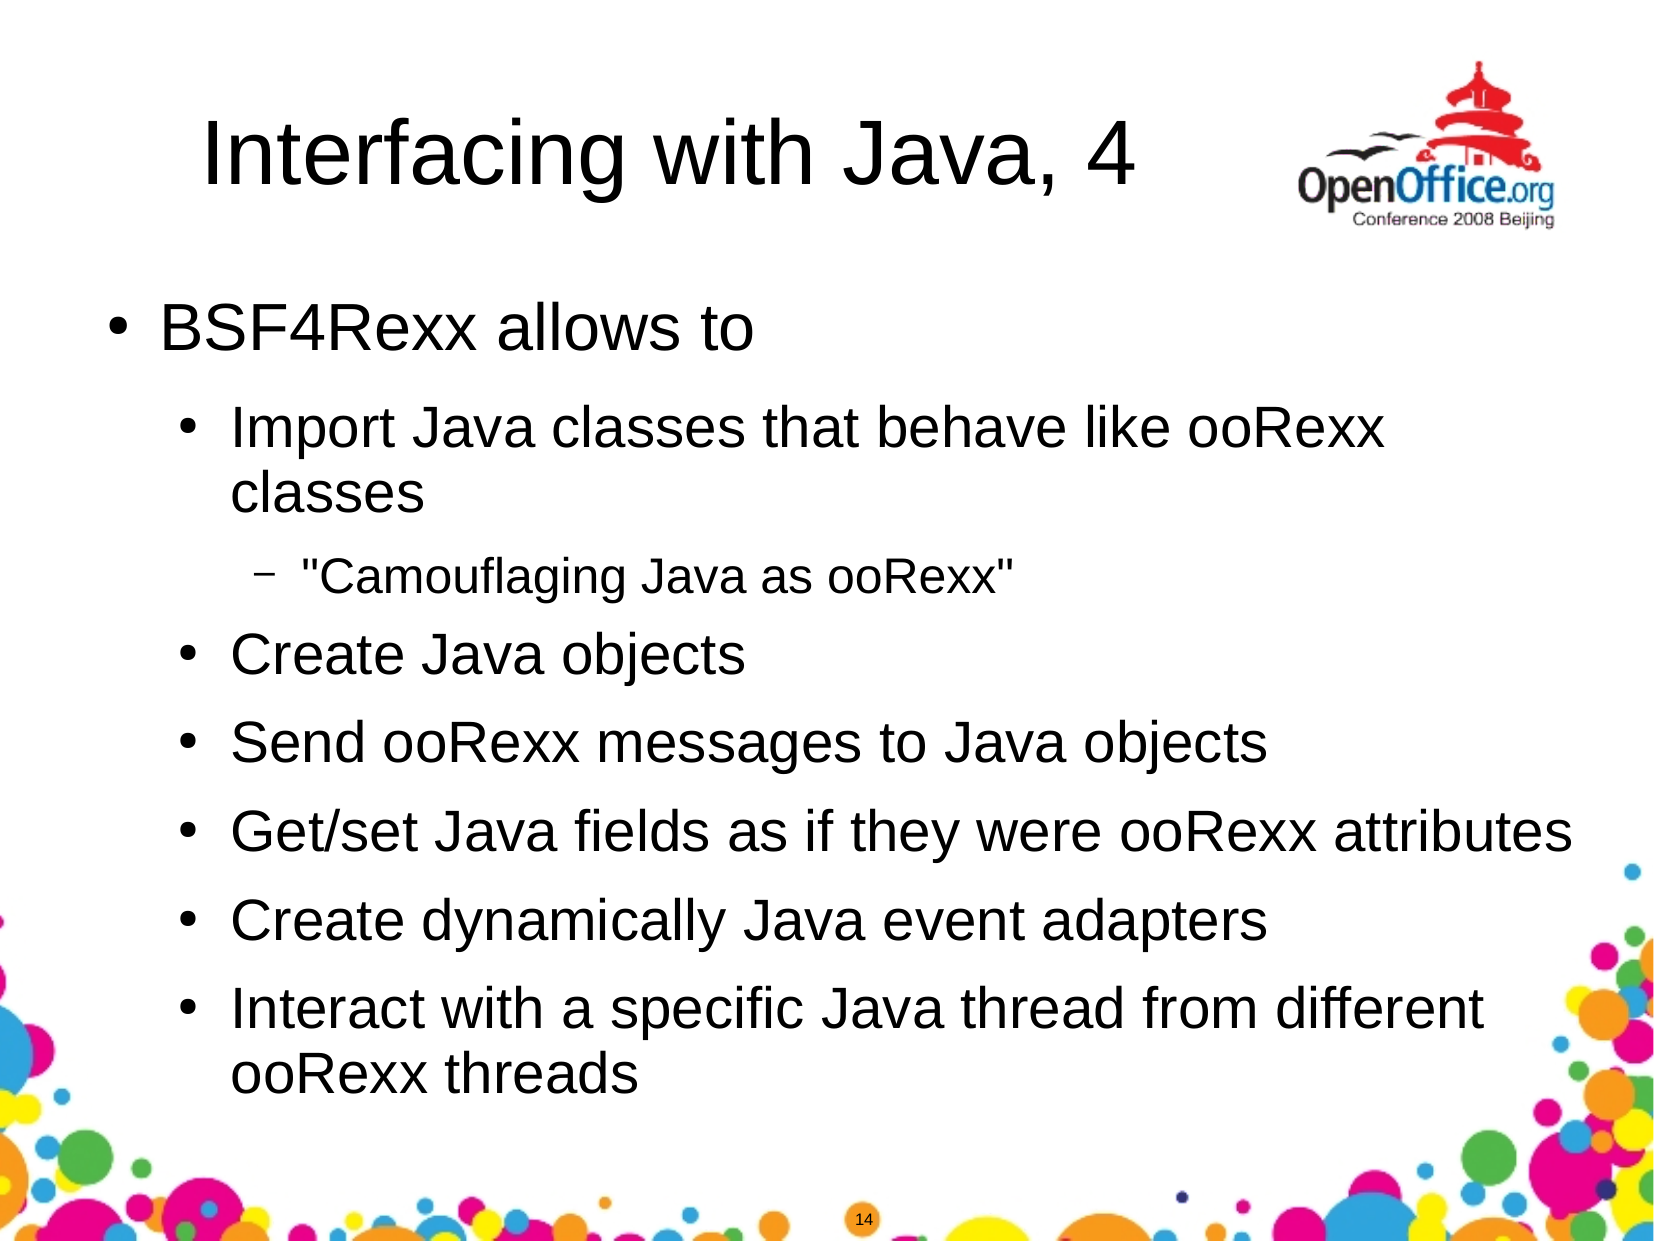

# Interfacing with Java, 4
BSF4Rexx allows to
Import Java classes that behave like ooRexx classes
"Camouflaging Java as ooRexx"
Create Java objects
Send ooRexx messages to Java objects
Get/set Java fields as if they were ooRexx attributes
Create dynamically Java event adapters
Interact with a specific Java thread from different ooRexx threads
14